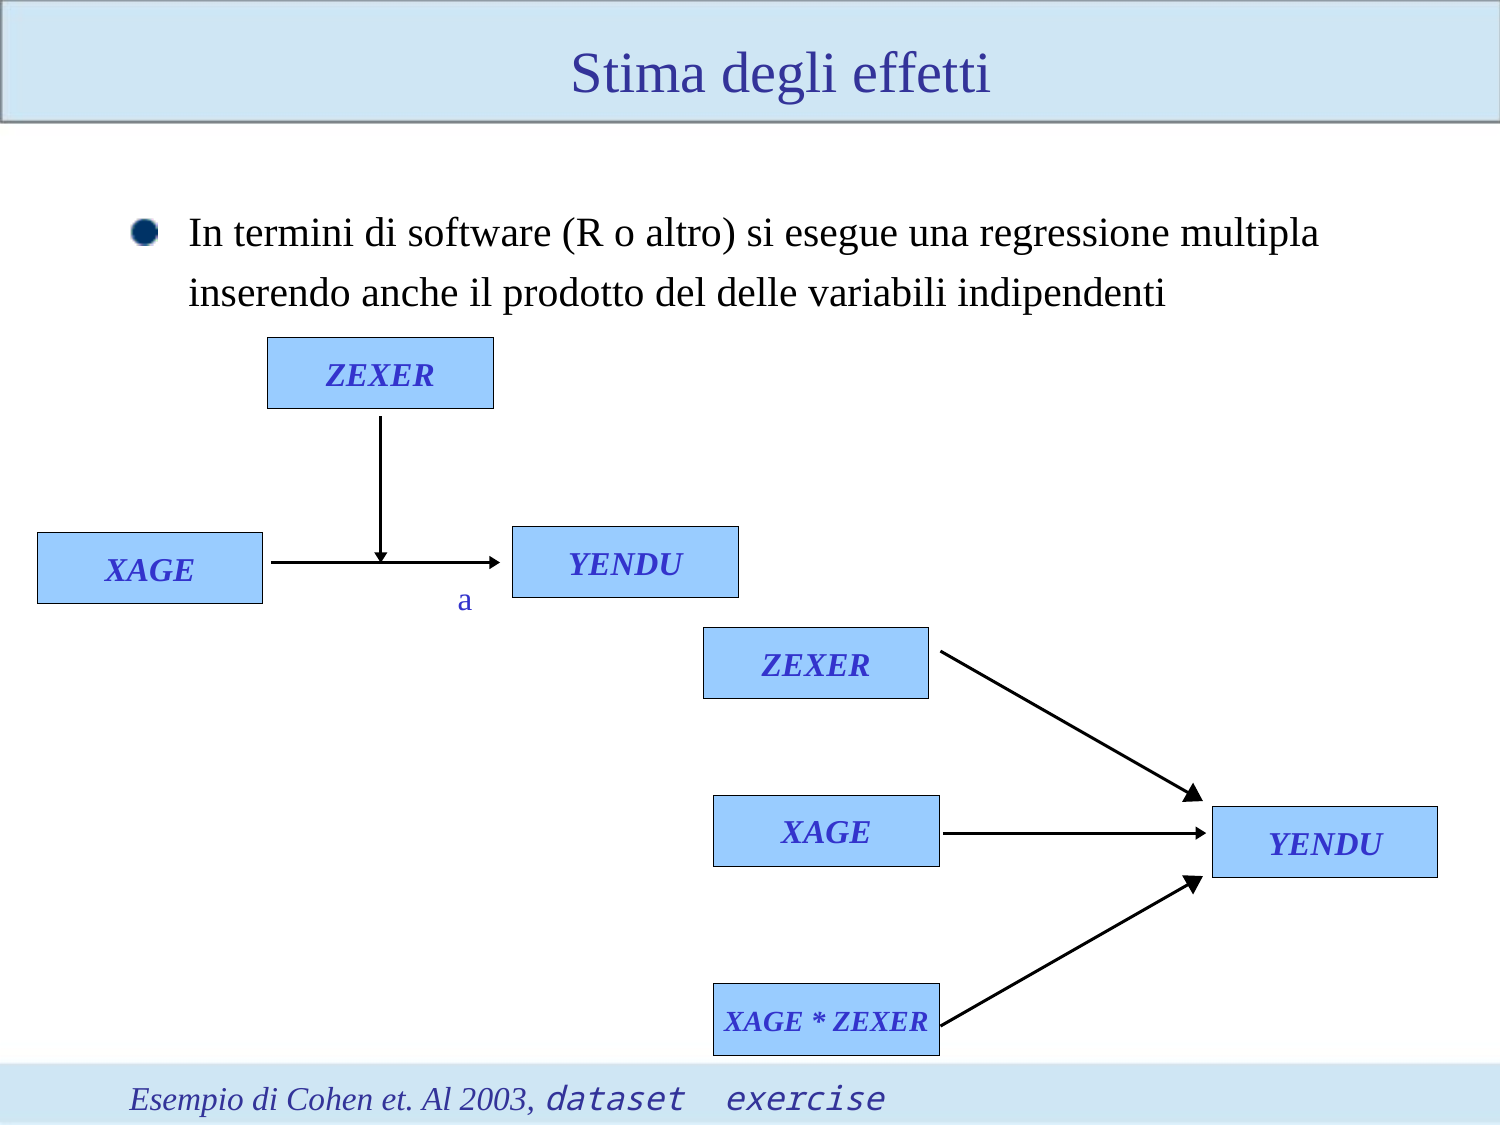

# Stima degli effetti
In termini di software (R o altro) si esegue una regressione multipla inserendo anche il prodotto del delle variabili indipendenti
ZEXER
YENDU
XAGE
a
ZEXER
XAGE
YENDU
XAGE * ZEXER
Esempio di Cohen et. Al 2003, dataset exercise